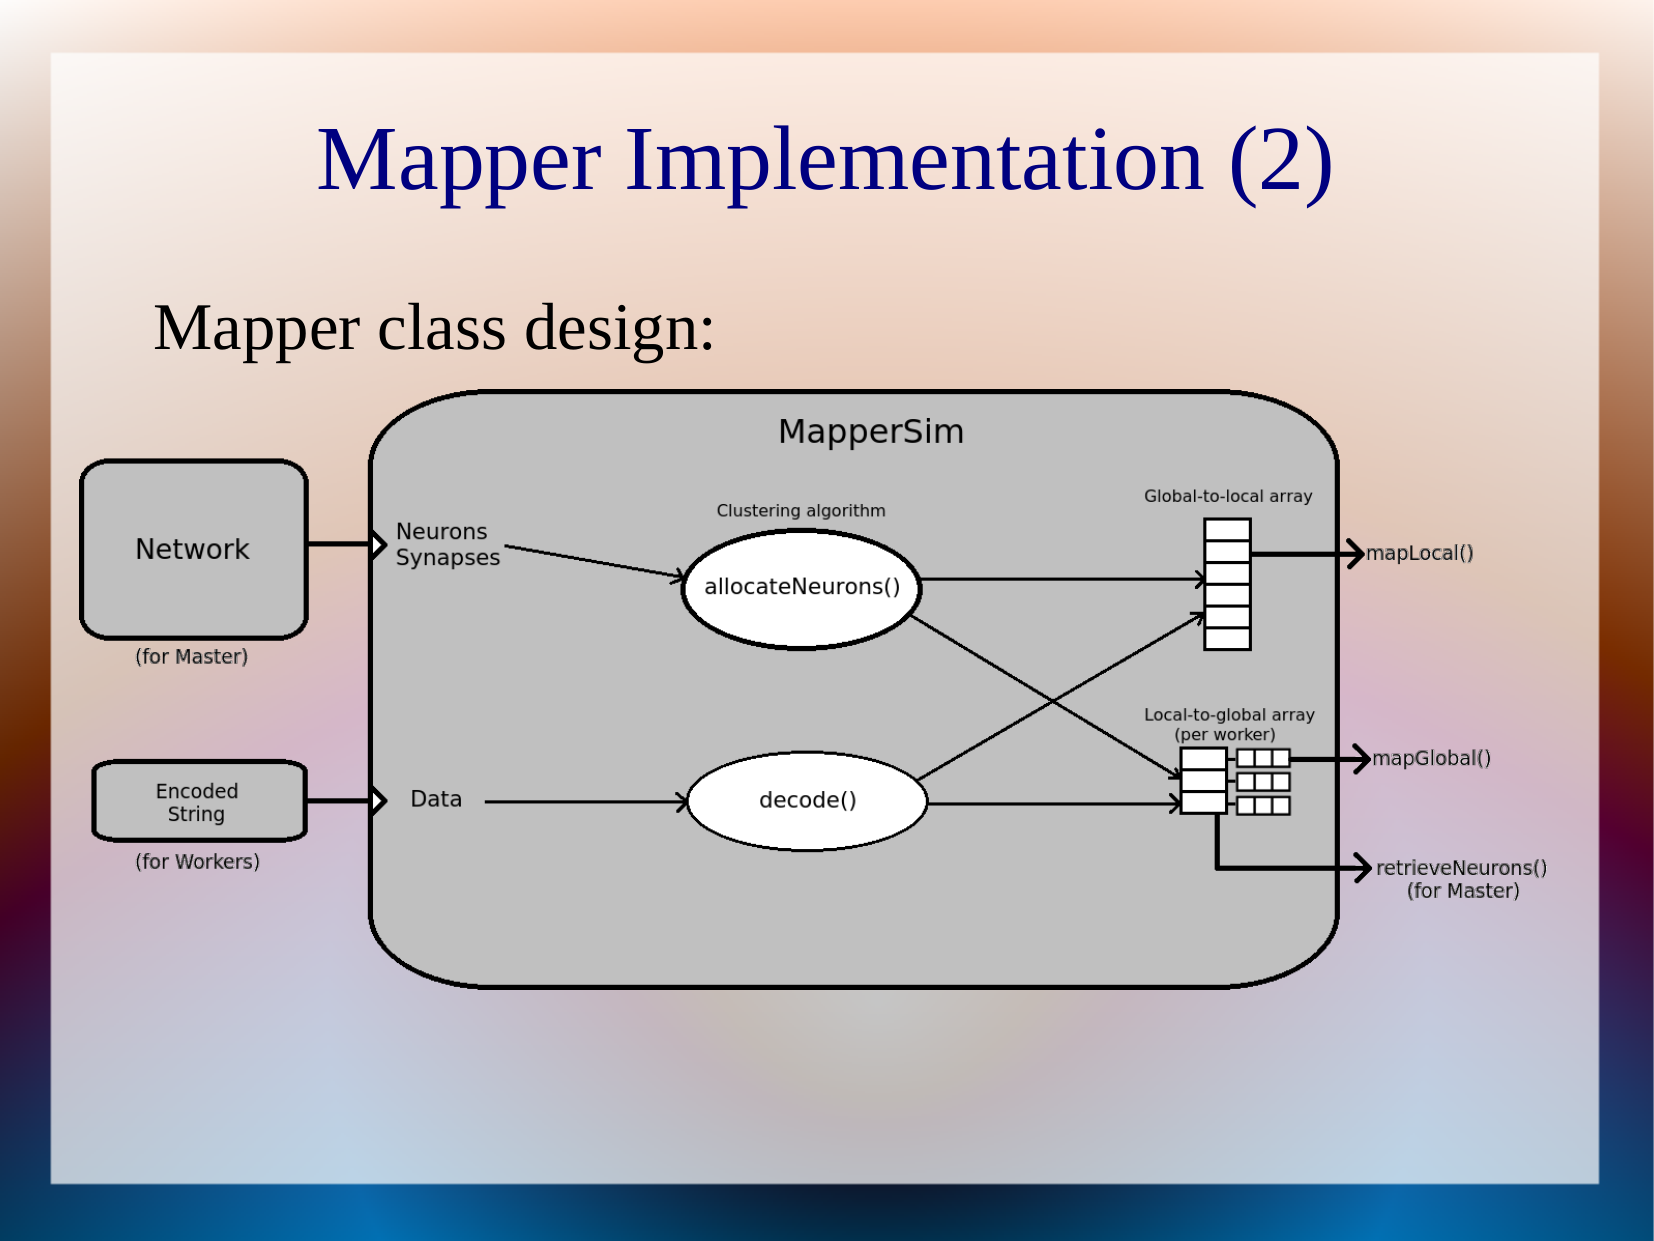

# Mapper Implementation (2)
Mapper class design: